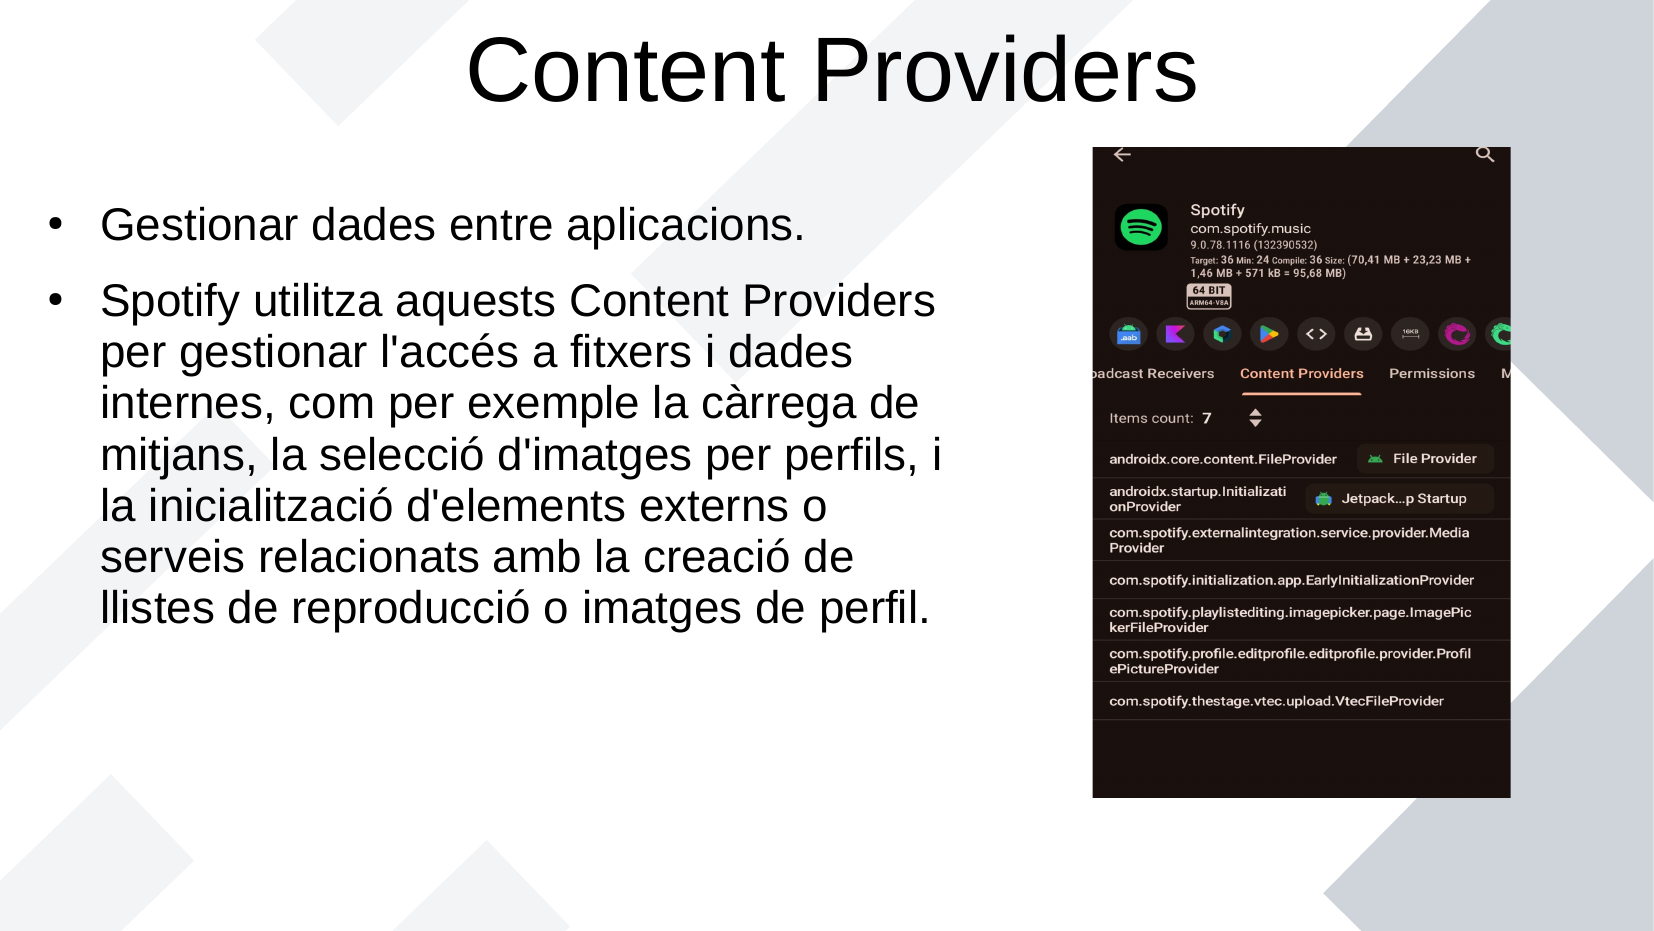

# Content Providers
Gestionar dades entre aplicacions.
Spotify utilitza aquests Content Providers per gestionar l'accés a fitxers i dades internes, com per exemple la càrrega de mitjans, la selecció d'imatges per perfils, i la inicialització d'elements externs o serveis relacionats amb la creació de llistes de reproducció o imatges de perfil.